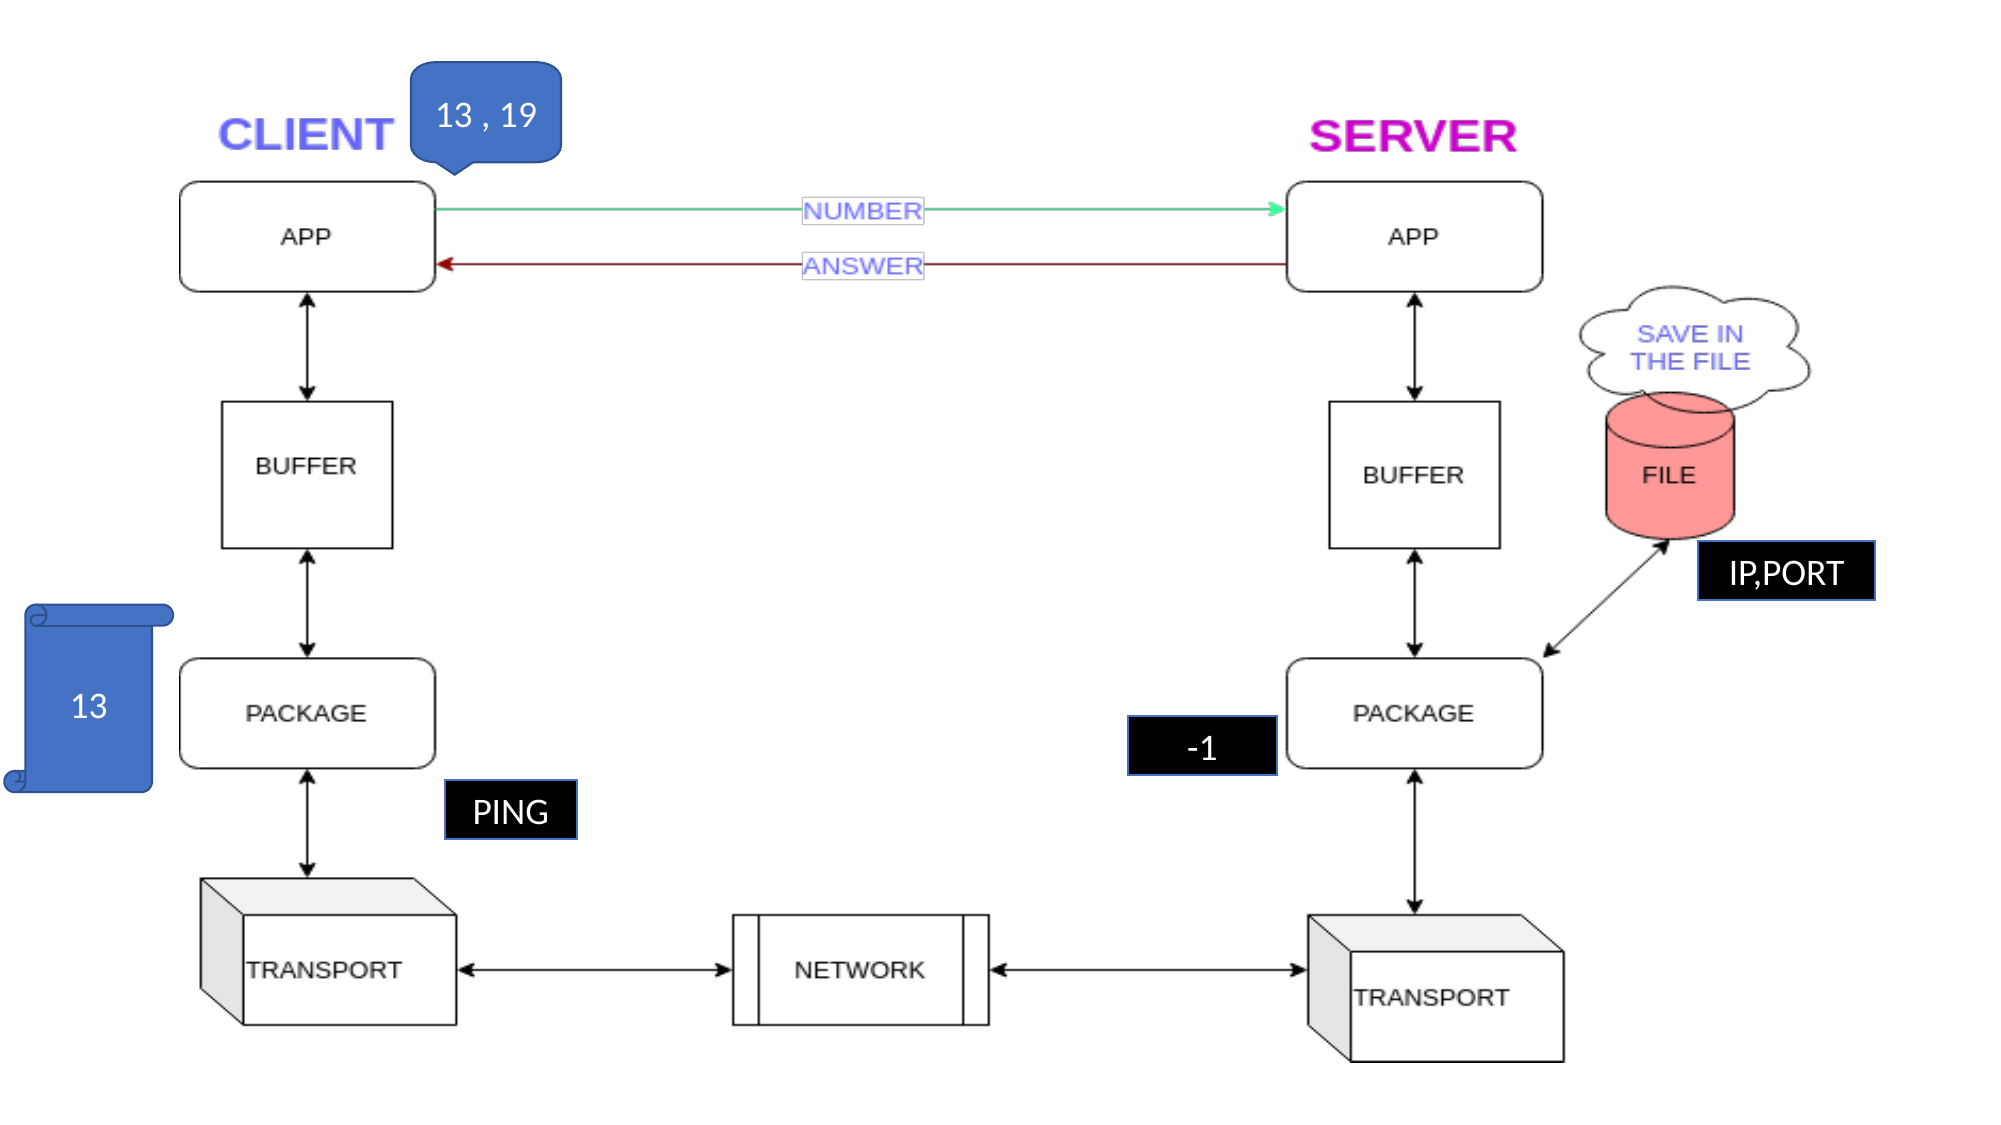

13 , 19
IP,PORT
13
-1
PING